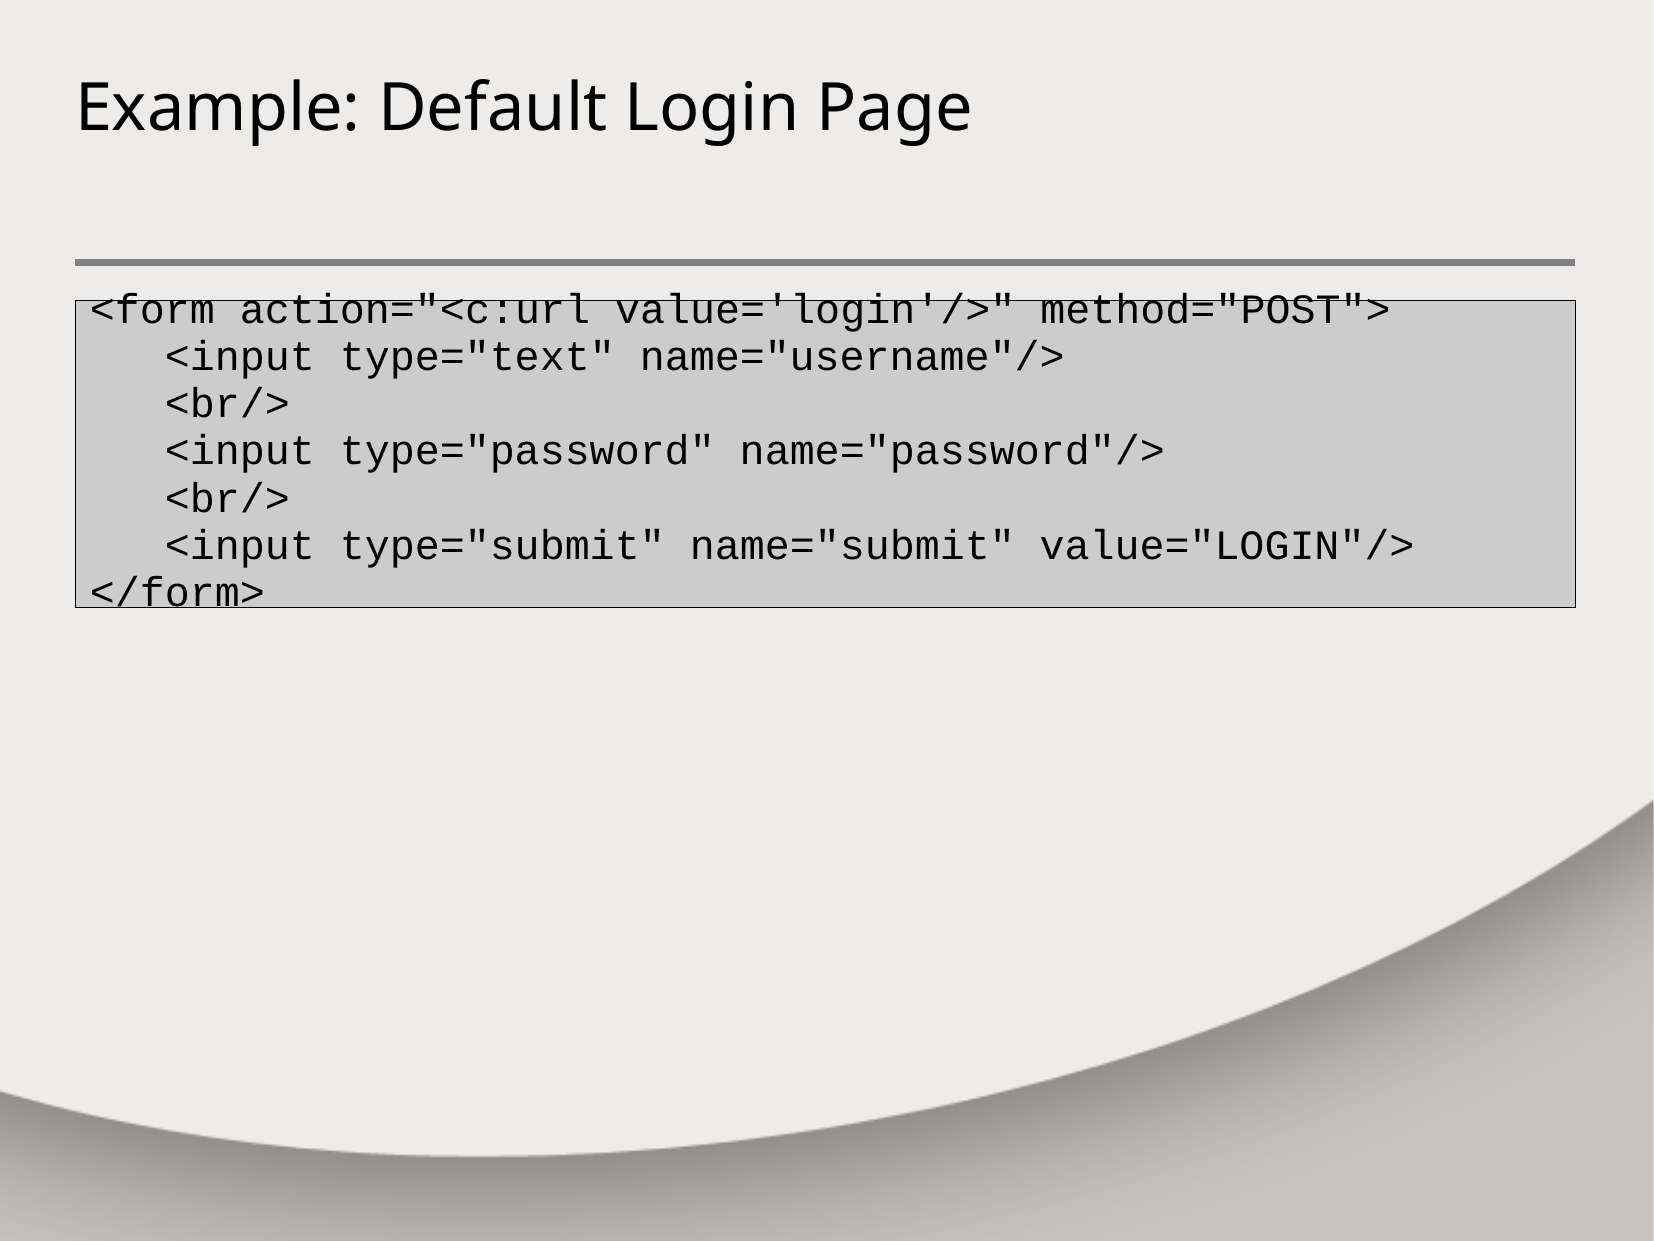

# Example: Default Login Page
<form action="<c:url value='login'/>" method="POST">
 <input type="text" name="username"/>
 <br/>
 <input type="password" name="password"/>
 <br/>
 <input type="submit" name="submit" value="LOGIN"/>
</form>